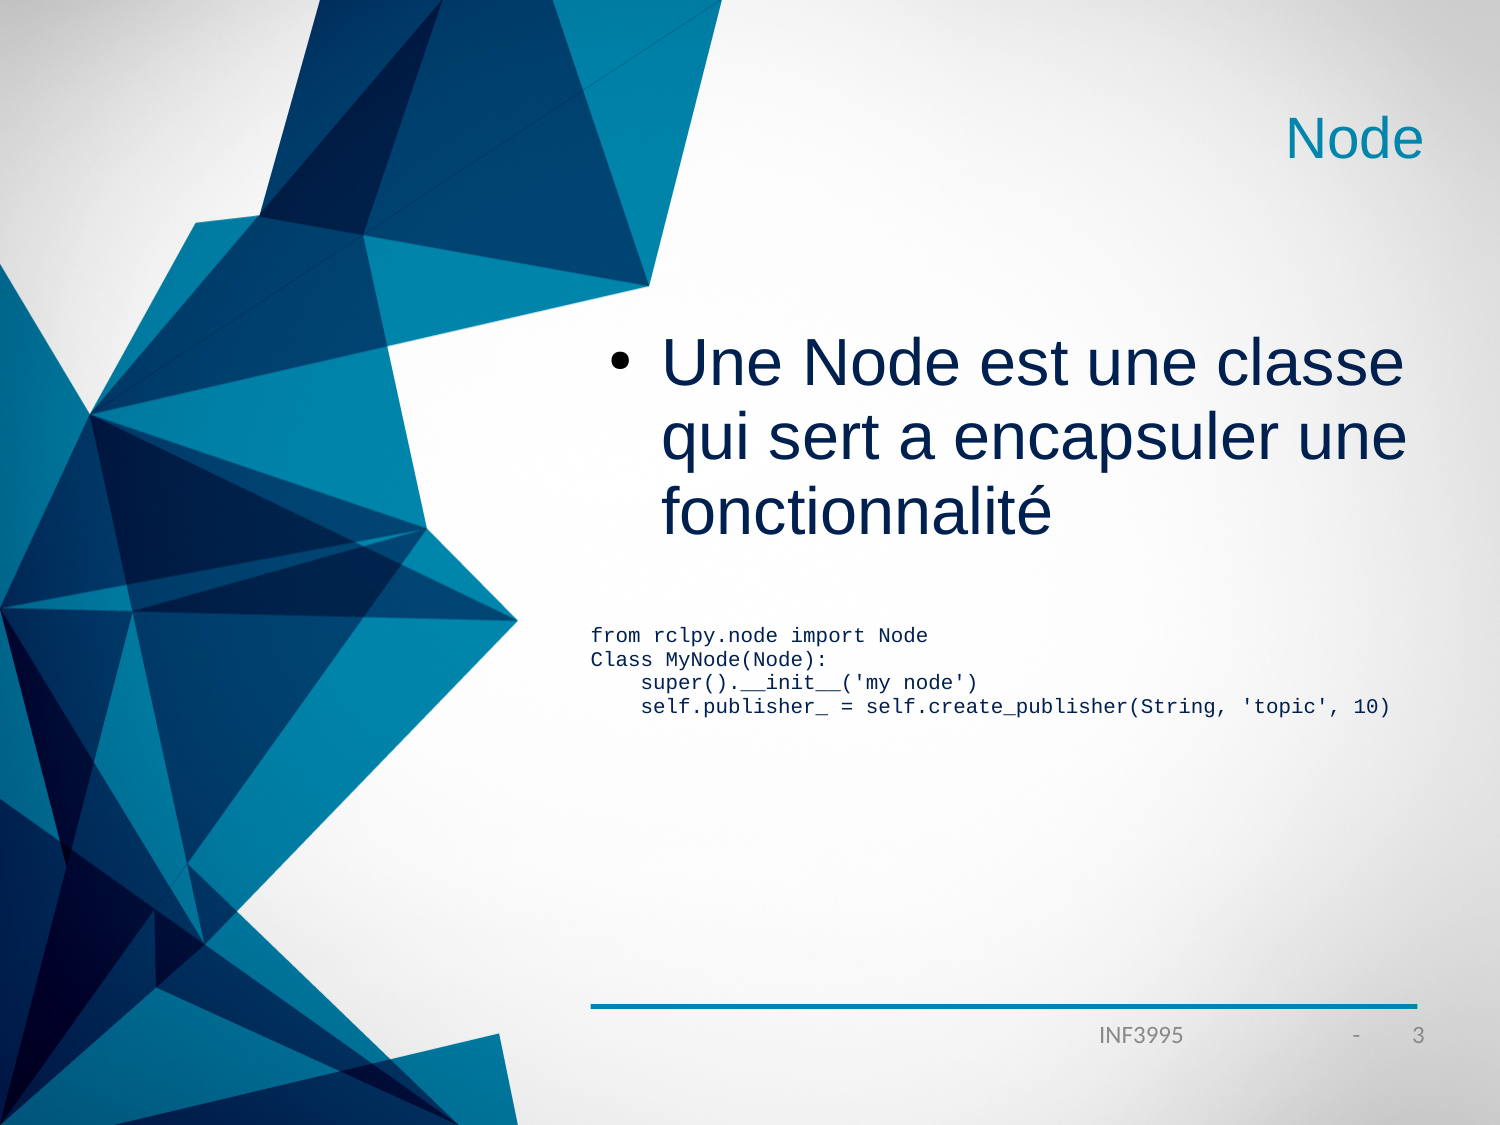

# Node
Une Node est une classe qui sert a encapsuler une fonctionnalité
from rclpy.node import Node
Class MyNode(Node):
 super().__init__('my node')
 self.publisher_ = self.create_publisher(String, 'topic', 10)
YOUR FOOTER HERE
3